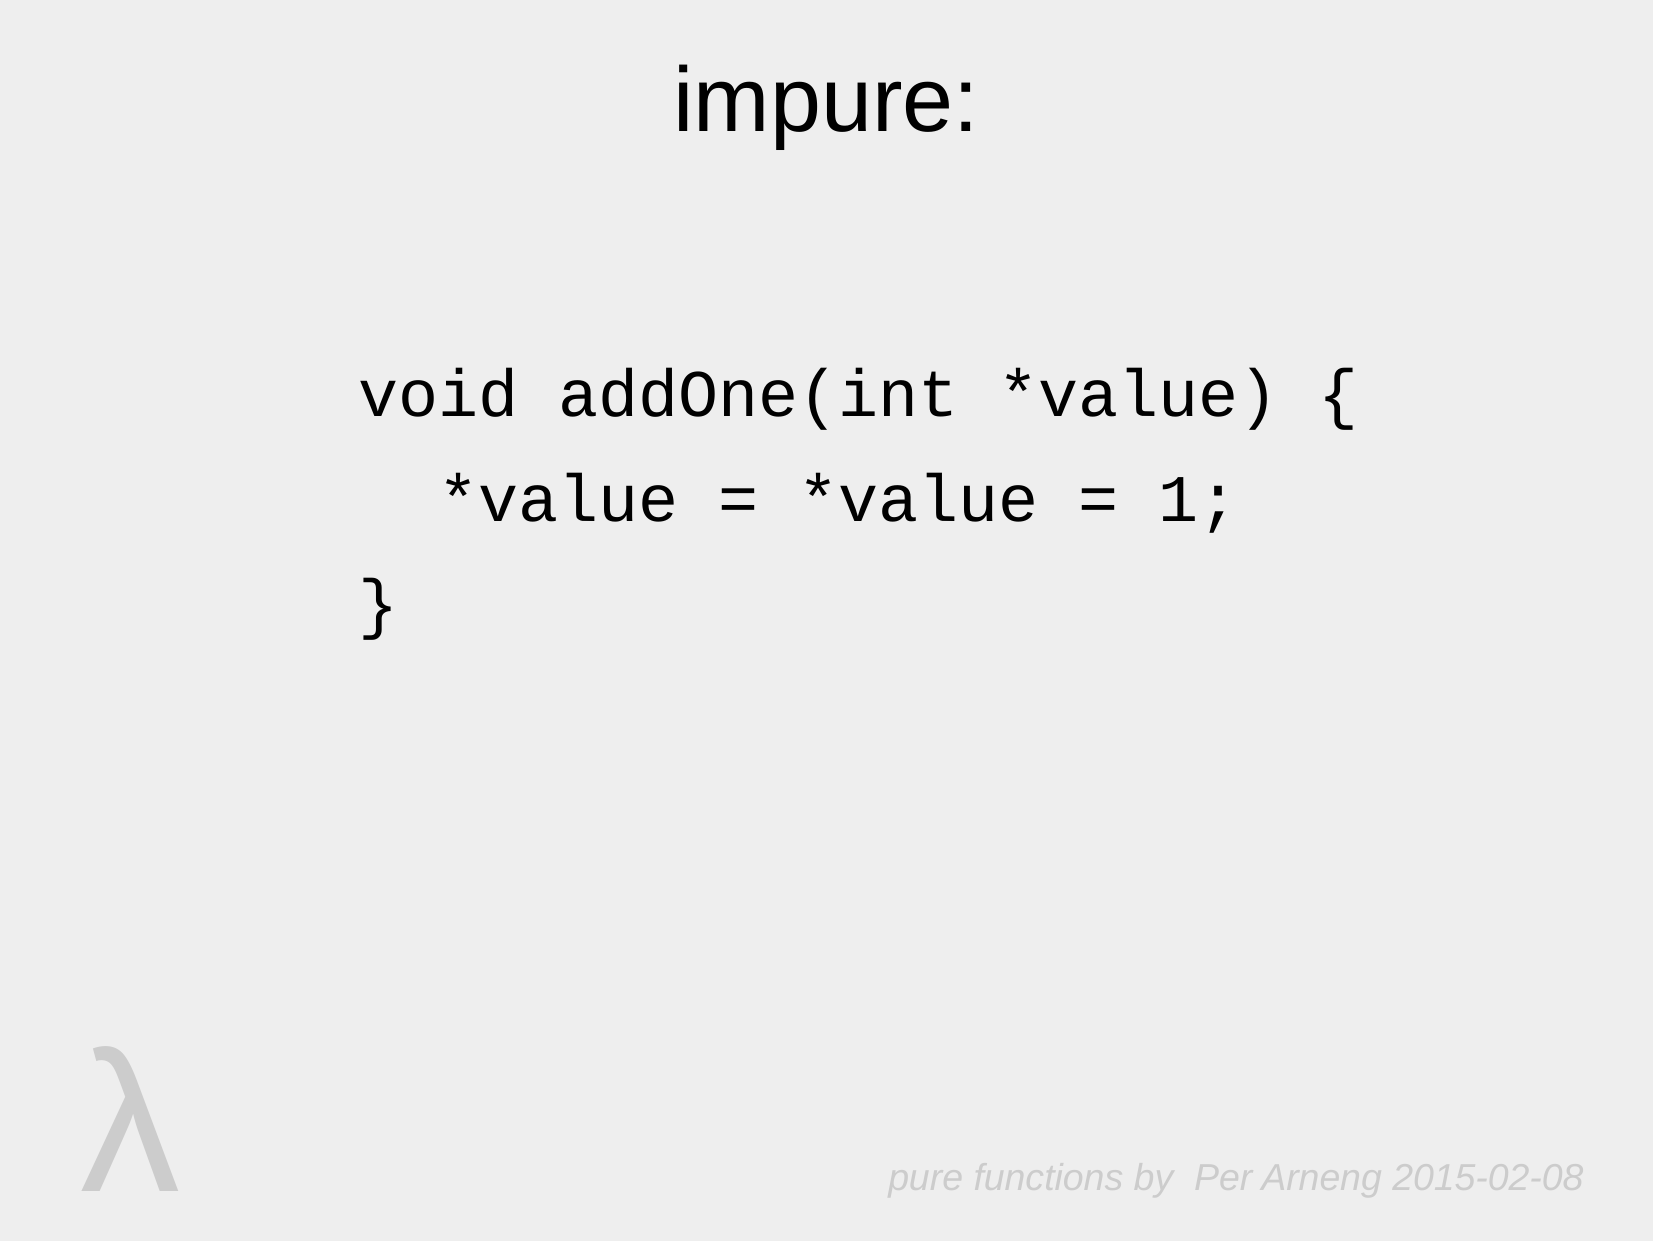

# impure:
void addOne(int *value) {
 *value = *value = 1;
}